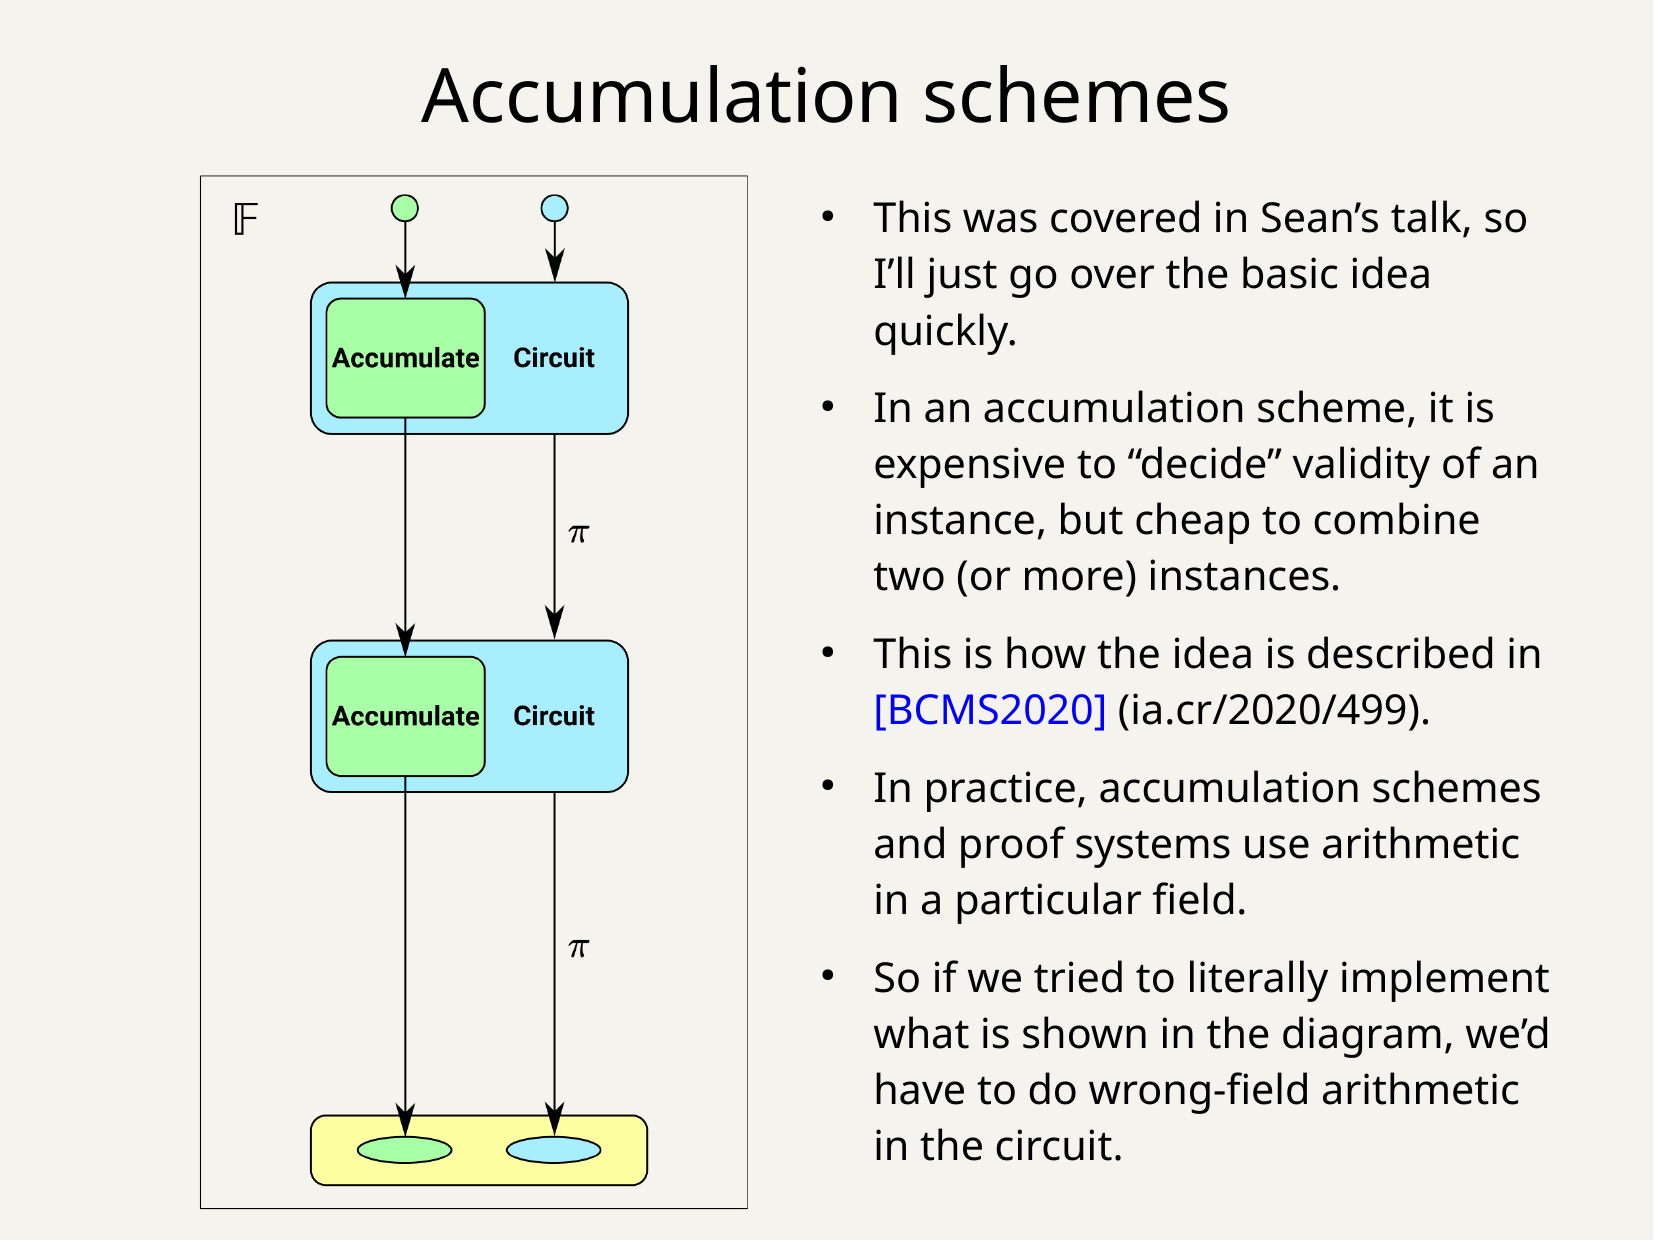

# Accumulation schemes
This was covered in Sean’s talk, so I’ll just go over the basic idea quickly.
In an accumulation scheme, it is expensive to “decide” validity of an instance, but cheap to combine two (or more) instances.
This is how the idea is described in [BCMS2020] (ia.cr/2020/499).
In practice, accumulation schemes and proof systems use arithmetic in a particular field.
So if we tried to literally implement what is shown in the diagram, we’d have to do wrong-field arithmetic in the circuit.